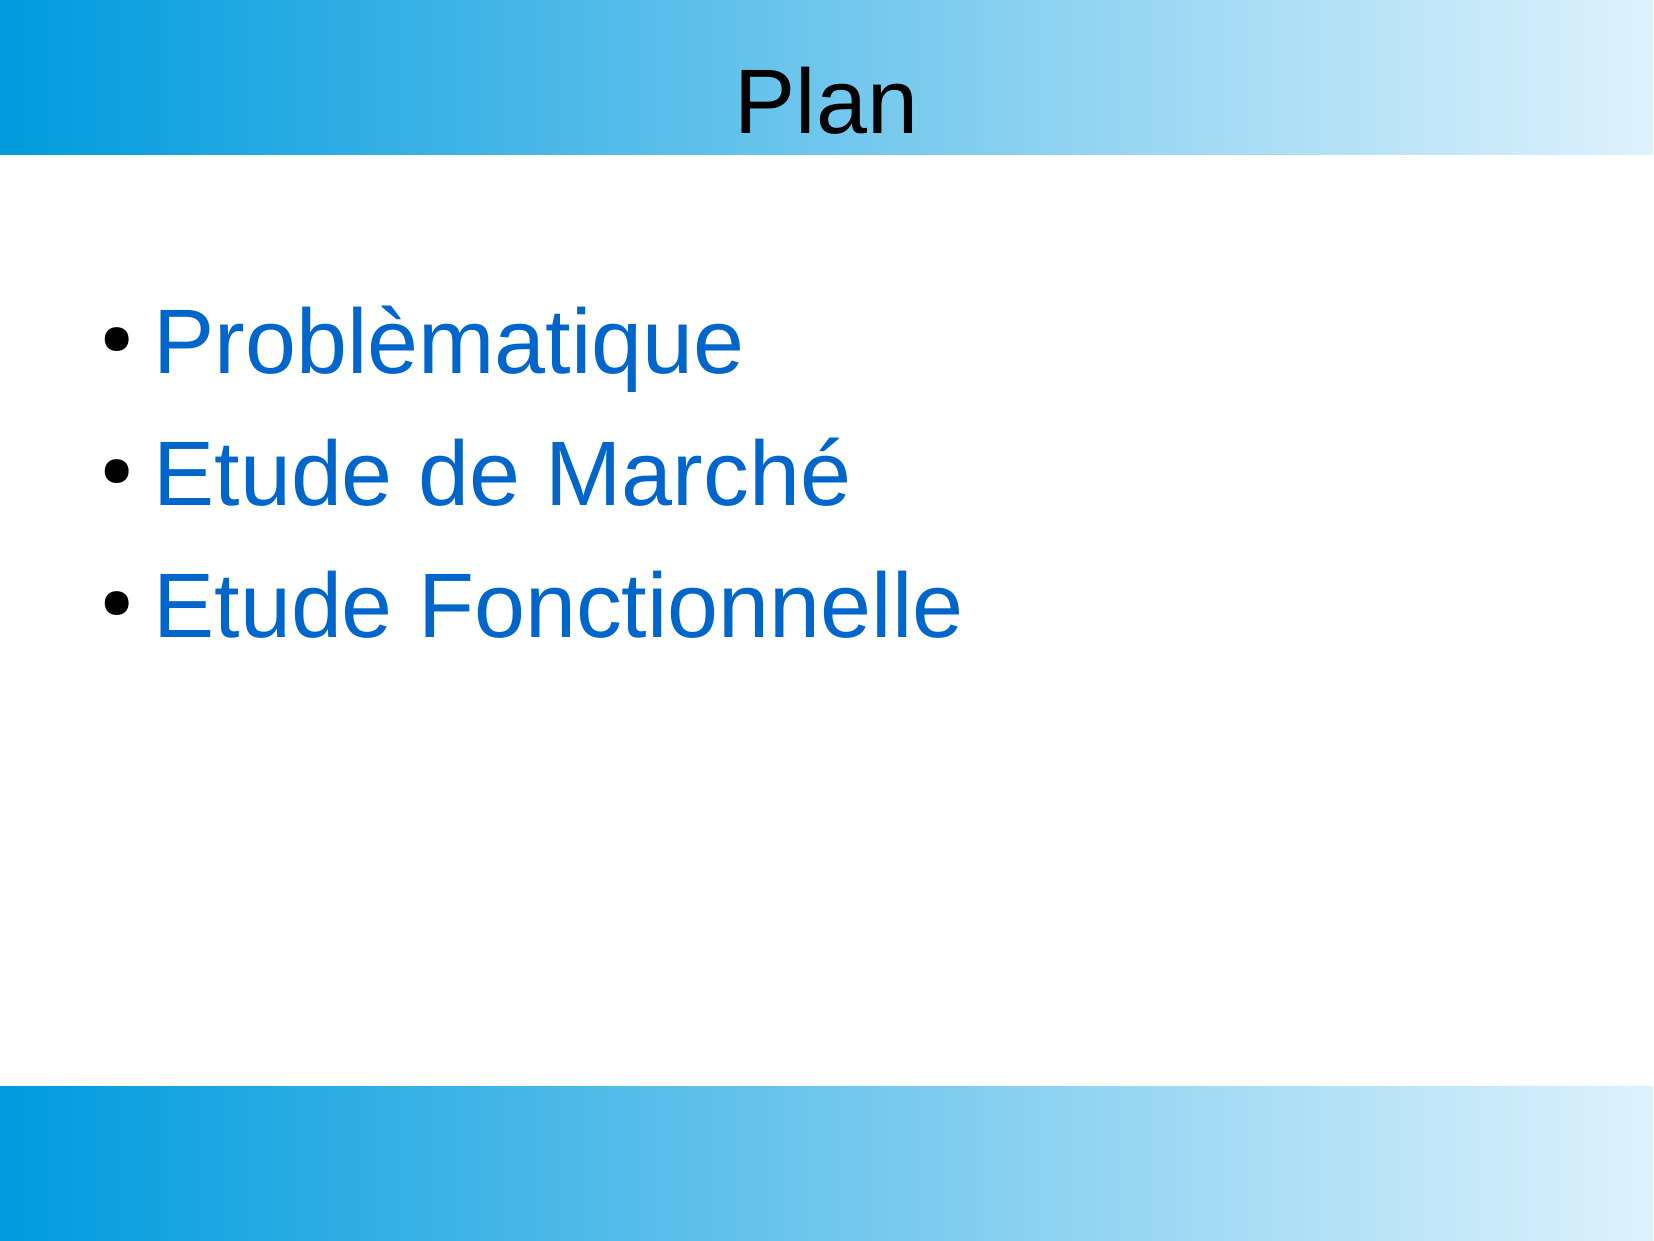

# Plan
Problèmatique
Etude de Marché
Etude Fonctionnelle